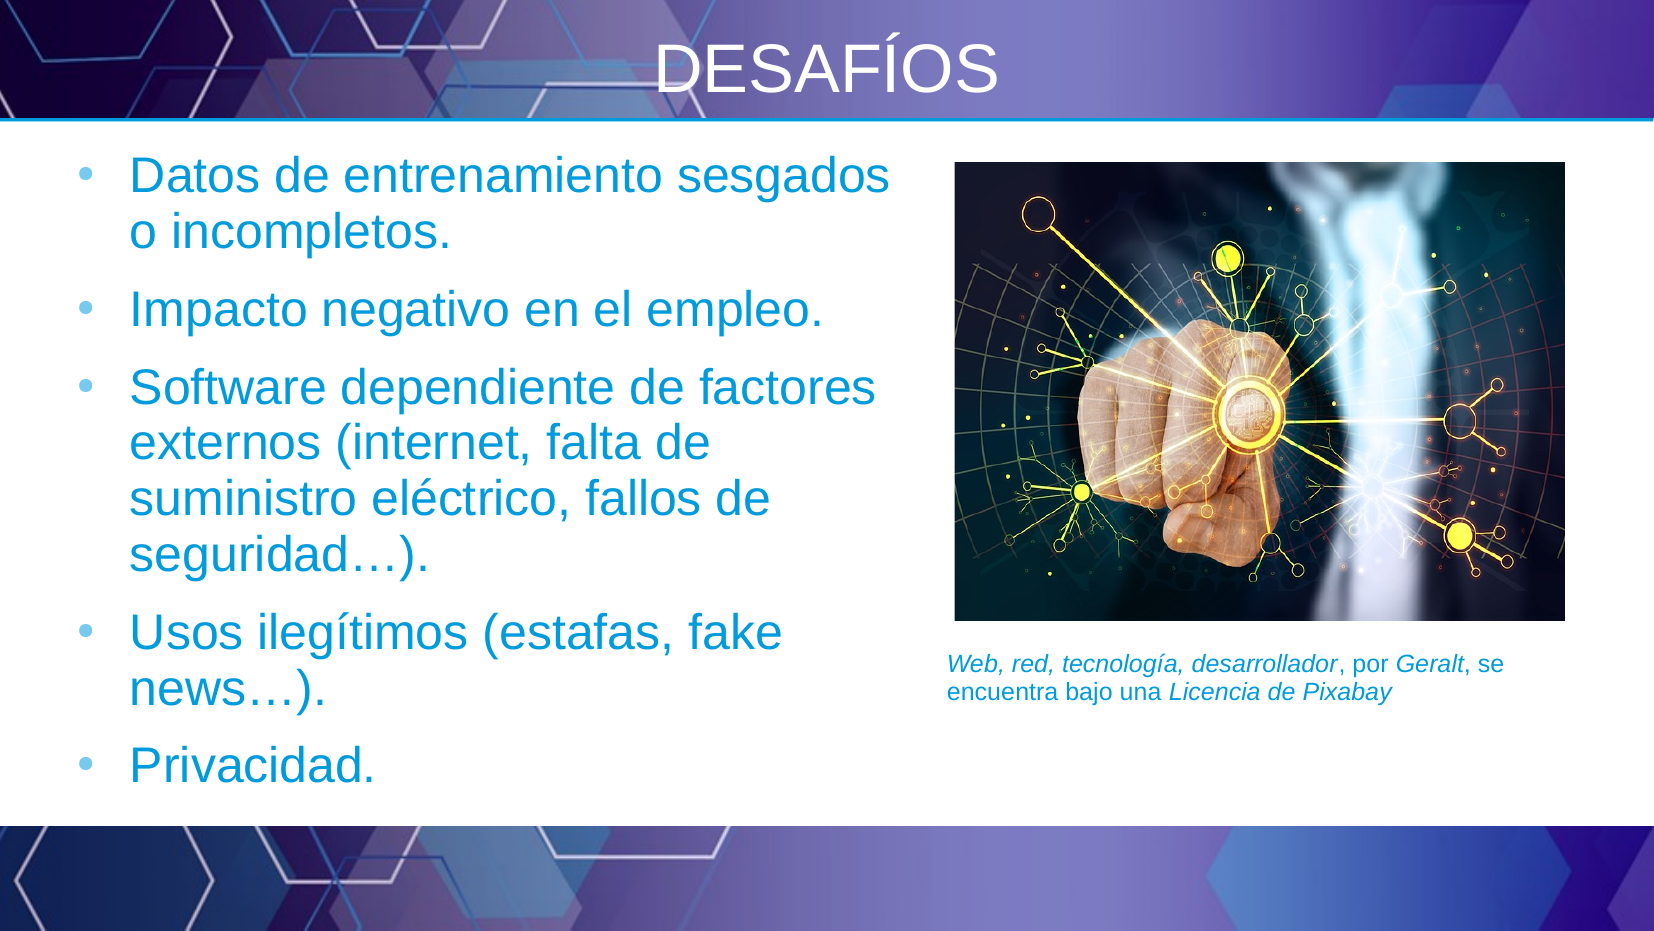

# DESAFÍOS
Datos de entrenamiento sesgados o incompletos.
Impacto negativo en el empleo.
Software dependiente de factores externos (internet, falta de suministro eléctrico, fallos de seguridad…).
Usos ilegítimos (estafas, fake news…).
Privacidad.
Web, red, tecnología, desarrollador, por Geralt, se encuentra bajo una Licencia de Pixabay
5